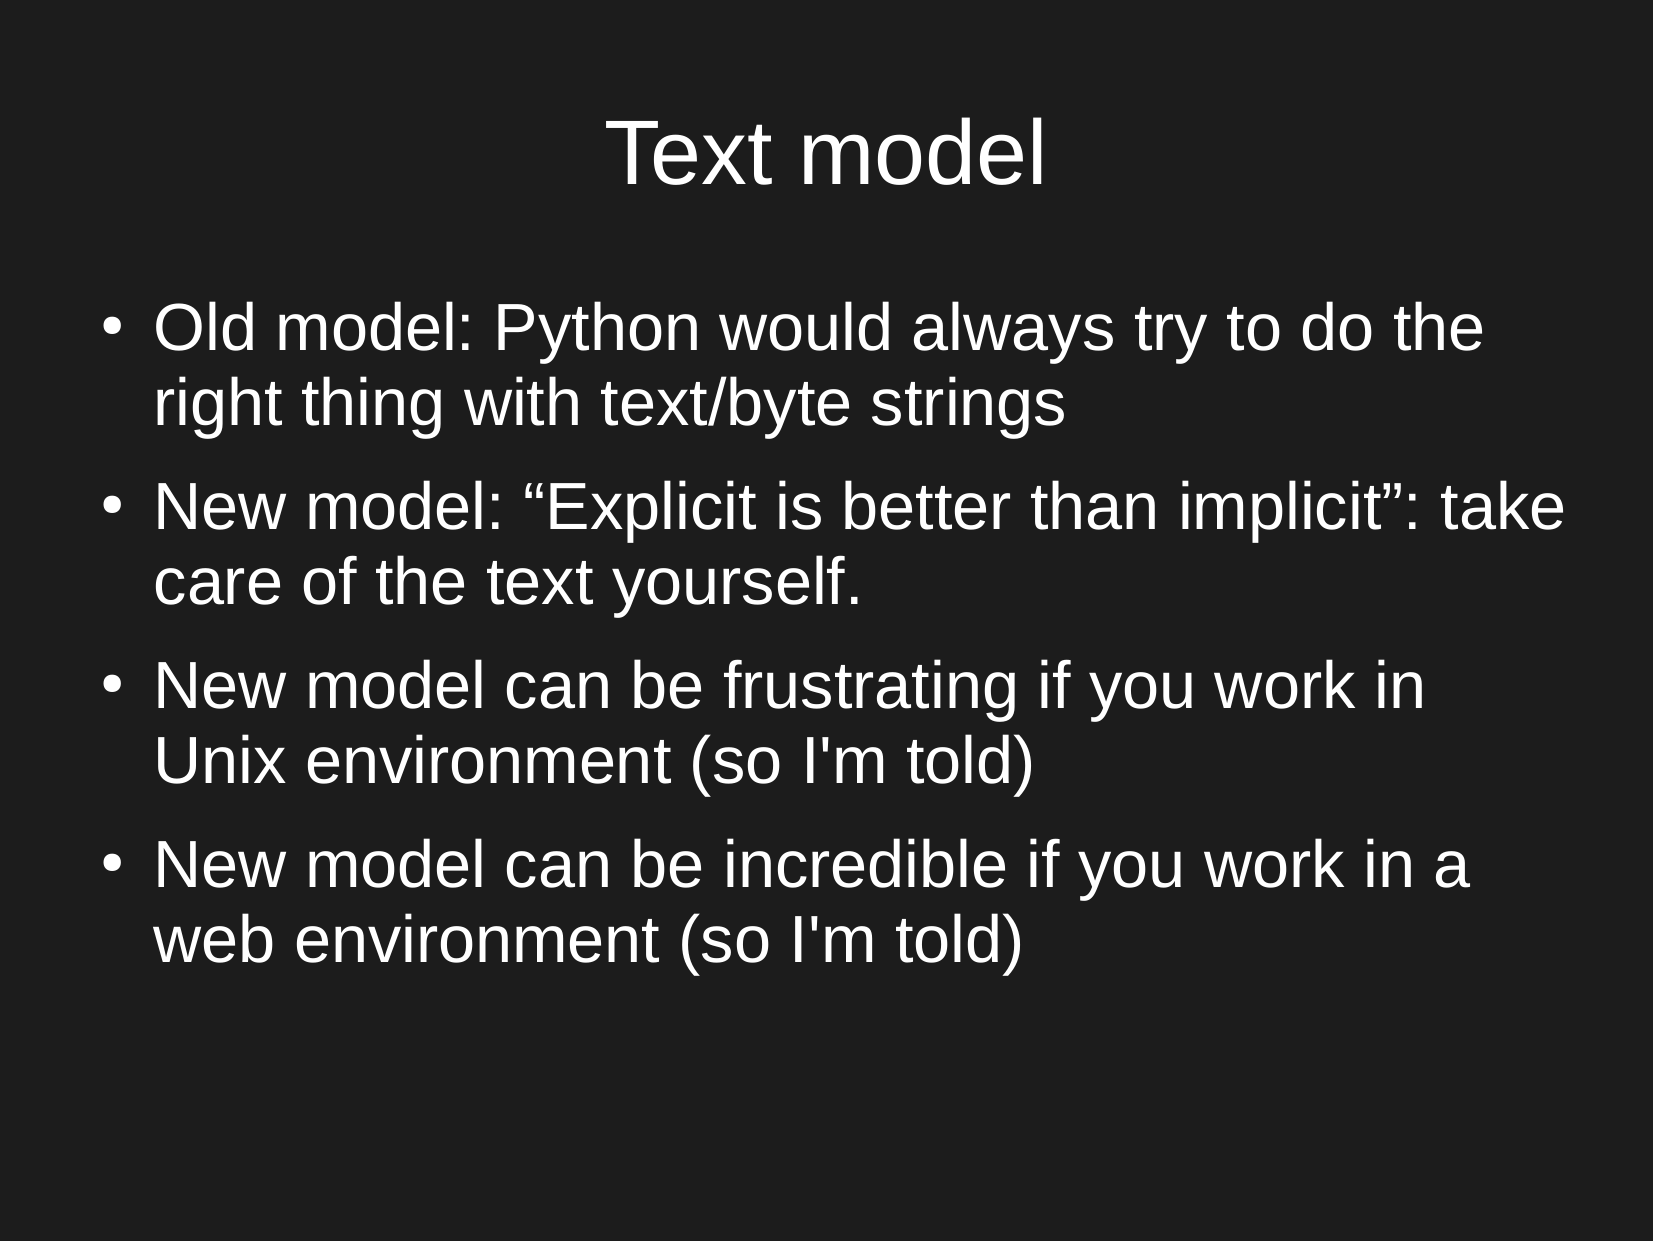

# Text model
Old model: Python would always try to do the right thing with text/byte strings
New model: “Explicit is better than implicit”: take care of the text yourself.
New model can be frustrating if you work in Unix environment (so I'm told)
New model can be incredible if you work in a web environment (so I'm told)